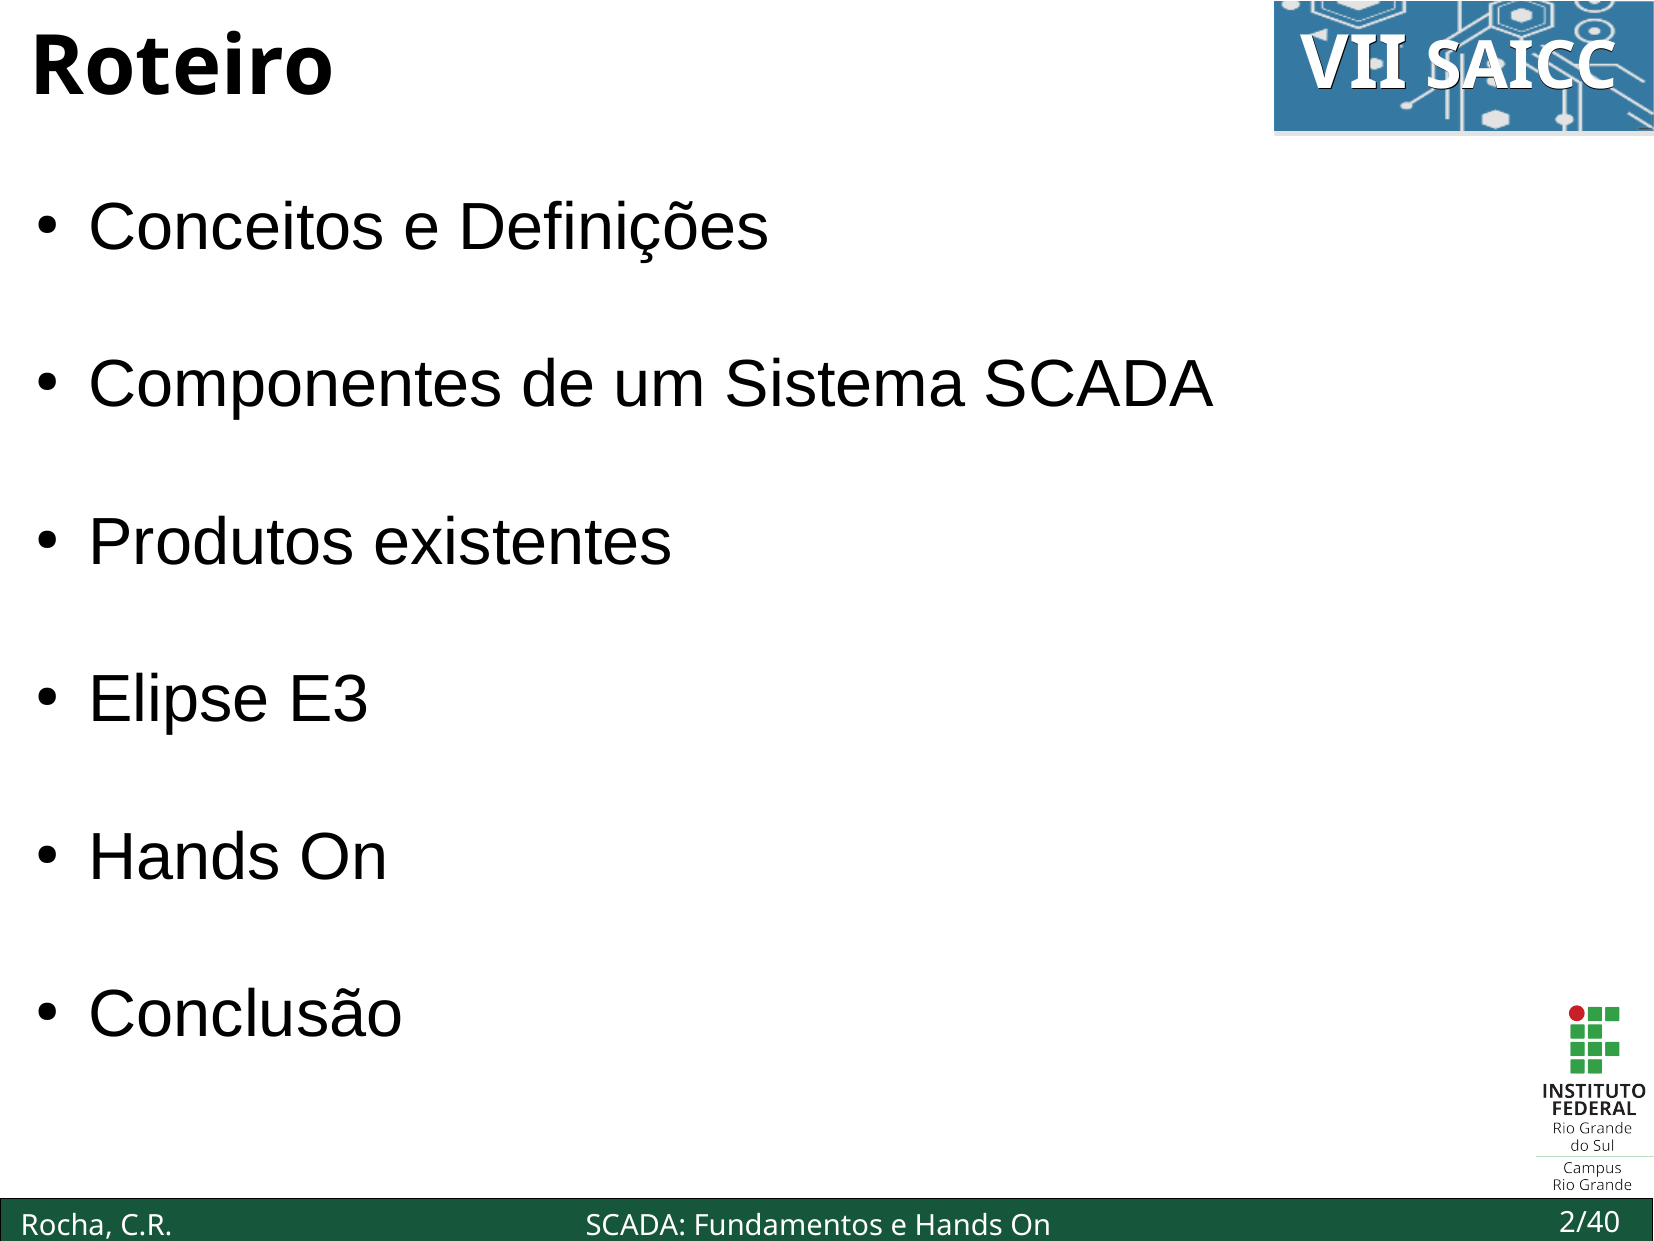

# Roteiro
Conceitos e Definições
Componentes de um Sistema SCADA
Produtos existentes
Elipse E3
Hands On
Conclusão